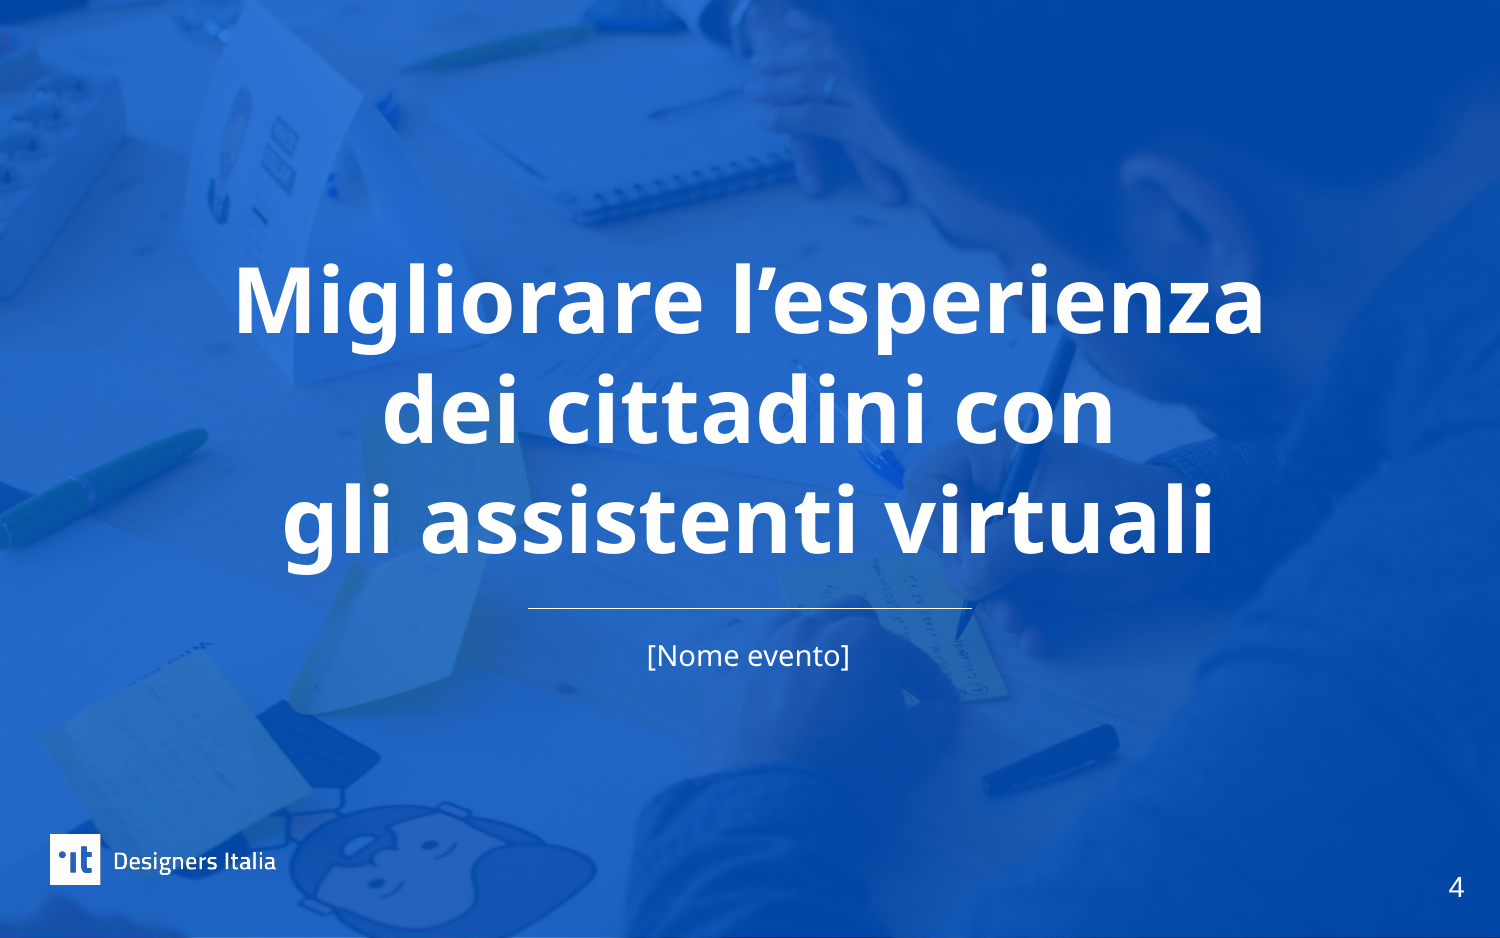

Migliorare l’esperienza
 dei cittadini con
gli assistenti virtuali
[Nome evento]